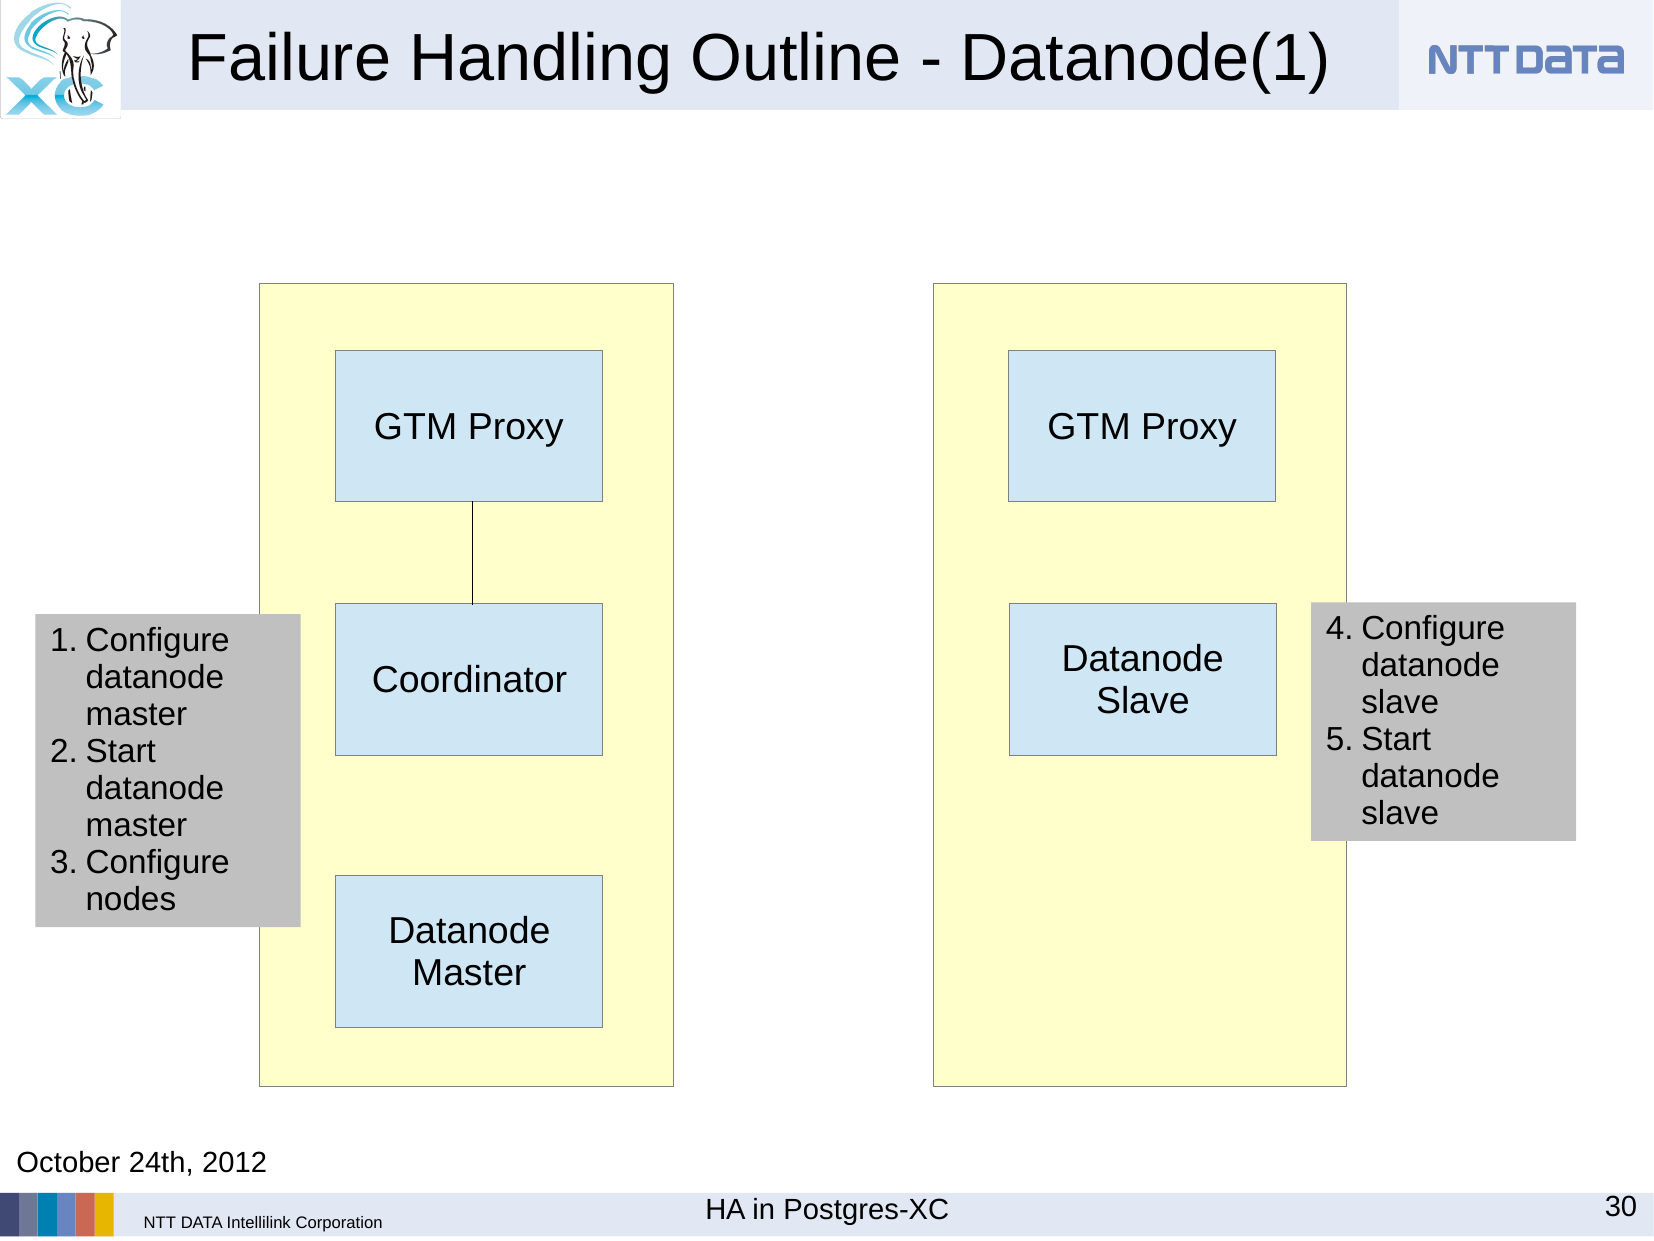

# Failure Handling Outline - Datanode(1)
GTM Proxy
GTM Proxy
Configure datanode slave
Start datanode slave
Datanode
Slave
Coordinator
Configure datanode master
Start datanode master
Configure nodes
Datanode
Master
October 24th, 2012
30
HA in Postgres-XC